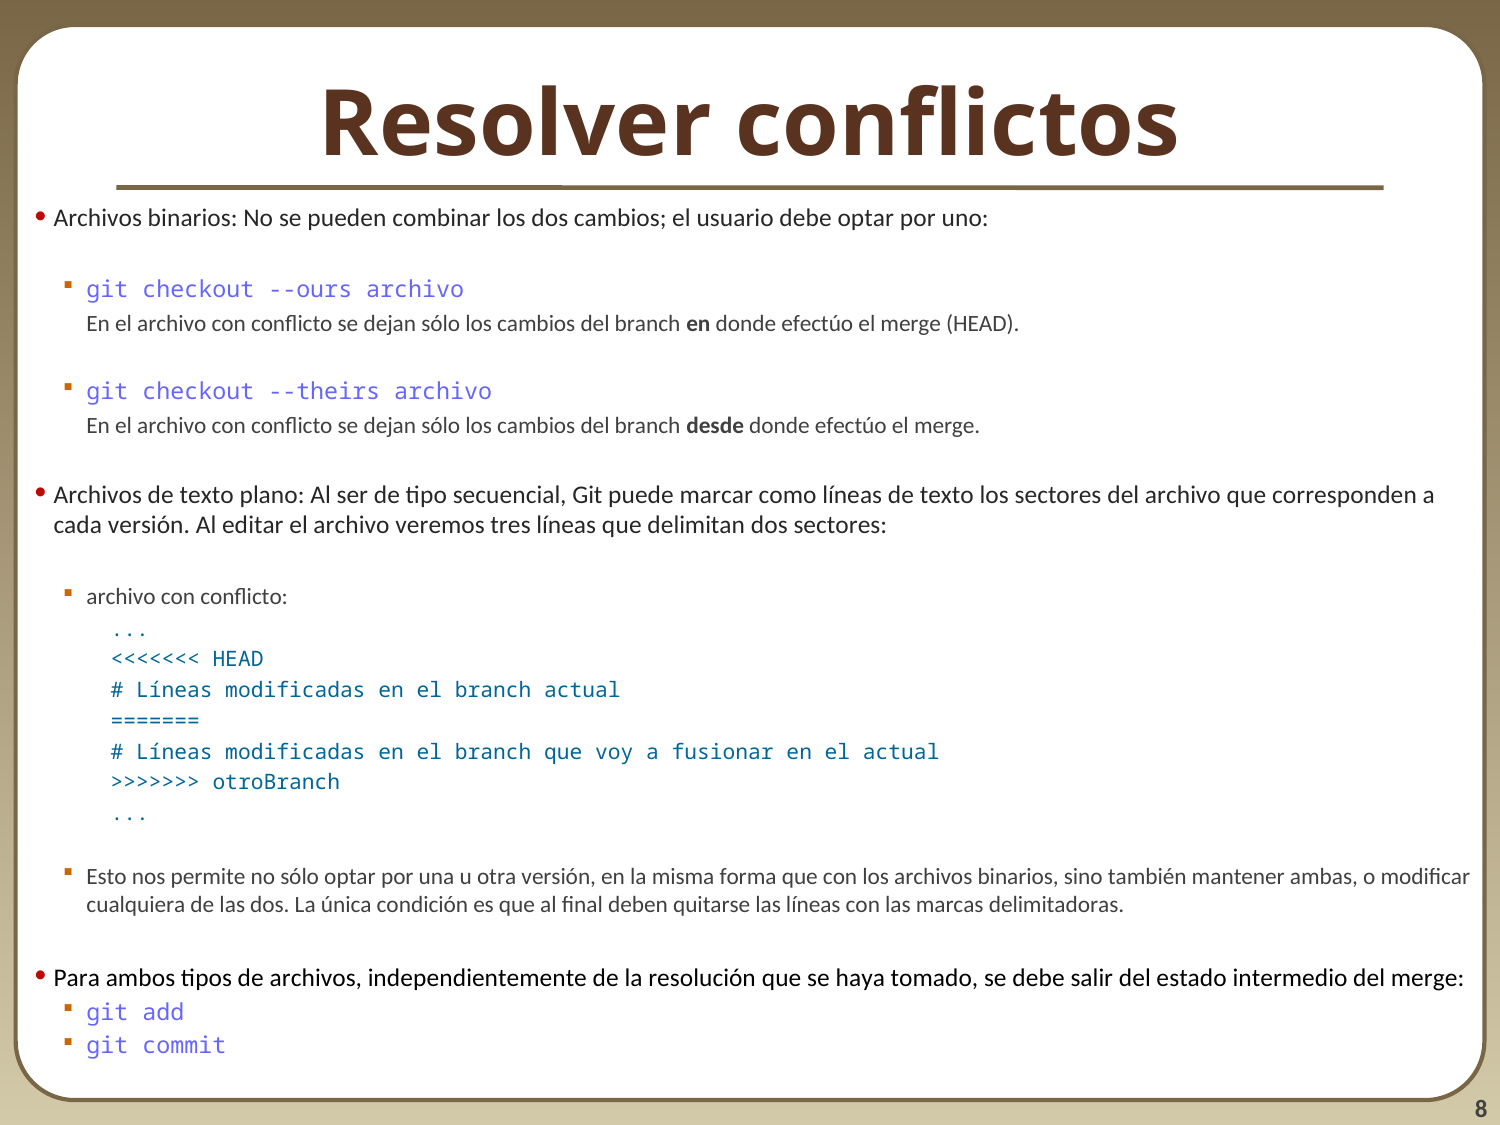

# Resolver conflictos
Archivos binarios: No se pueden combinar los dos cambios; el usuario debe optar por uno:
git checkout --ours archivo
En el archivo con conflicto se dejan sólo los cambios del branch en donde efectúo el merge (HEAD).
git checkout --theirs archivo
En el archivo con conflicto se dejan sólo los cambios del branch desde donde efectúo el merge.
Archivos de texto plano: Al ser de tipo secuencial, Git puede marcar como líneas de texto los sectores del archivo que corresponden a cada versión. Al editar el archivo veremos tres líneas que delimitan dos sectores:
archivo con conflicto:
...
<<<<<<< HEAD
# Líneas modificadas en el branch actual
=======
# Líneas modificadas en el branch que voy a fusionar en el actual
>>>>>>> otroBranch
...
Esto nos permite no sólo optar por una u otra versión, en la misma forma que con los archivos binarios, sino también mantener ambas, o modificar cualquiera de las dos. La única condición es que al final deben quitarse las líneas con las marcas delimitadoras.
Para ambos tipos de archivos, independientemente de la resolución que se haya tomado, se debe salir del estado intermedio del merge:
git add
git commit